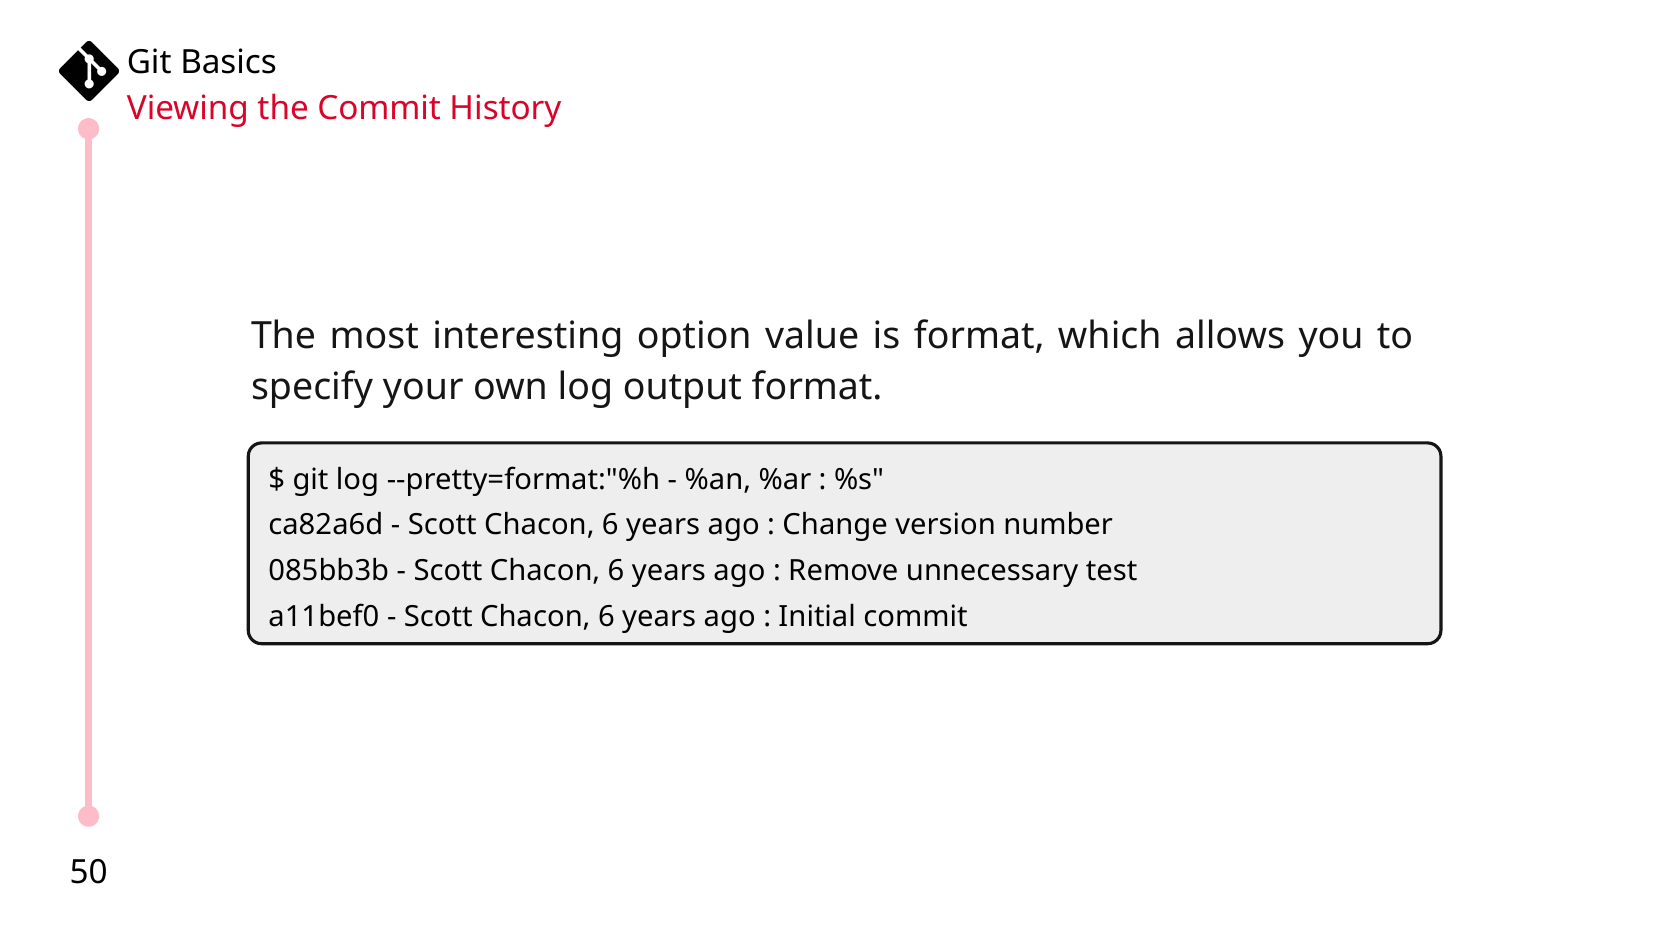

Git Basics
Viewing the Commit History
The most interesting option value is format, which allows you to specify your own log output format.
$ git log --pretty=format:"%h - %an, %ar : %s"
ca82a6d - Scott Chacon, 6 years ago : Change version number
085bb3b - Scott Chacon, 6 years ago : Remove unnecessary test
a11bef0 - Scott Chacon, 6 years ago : Initial commit
50